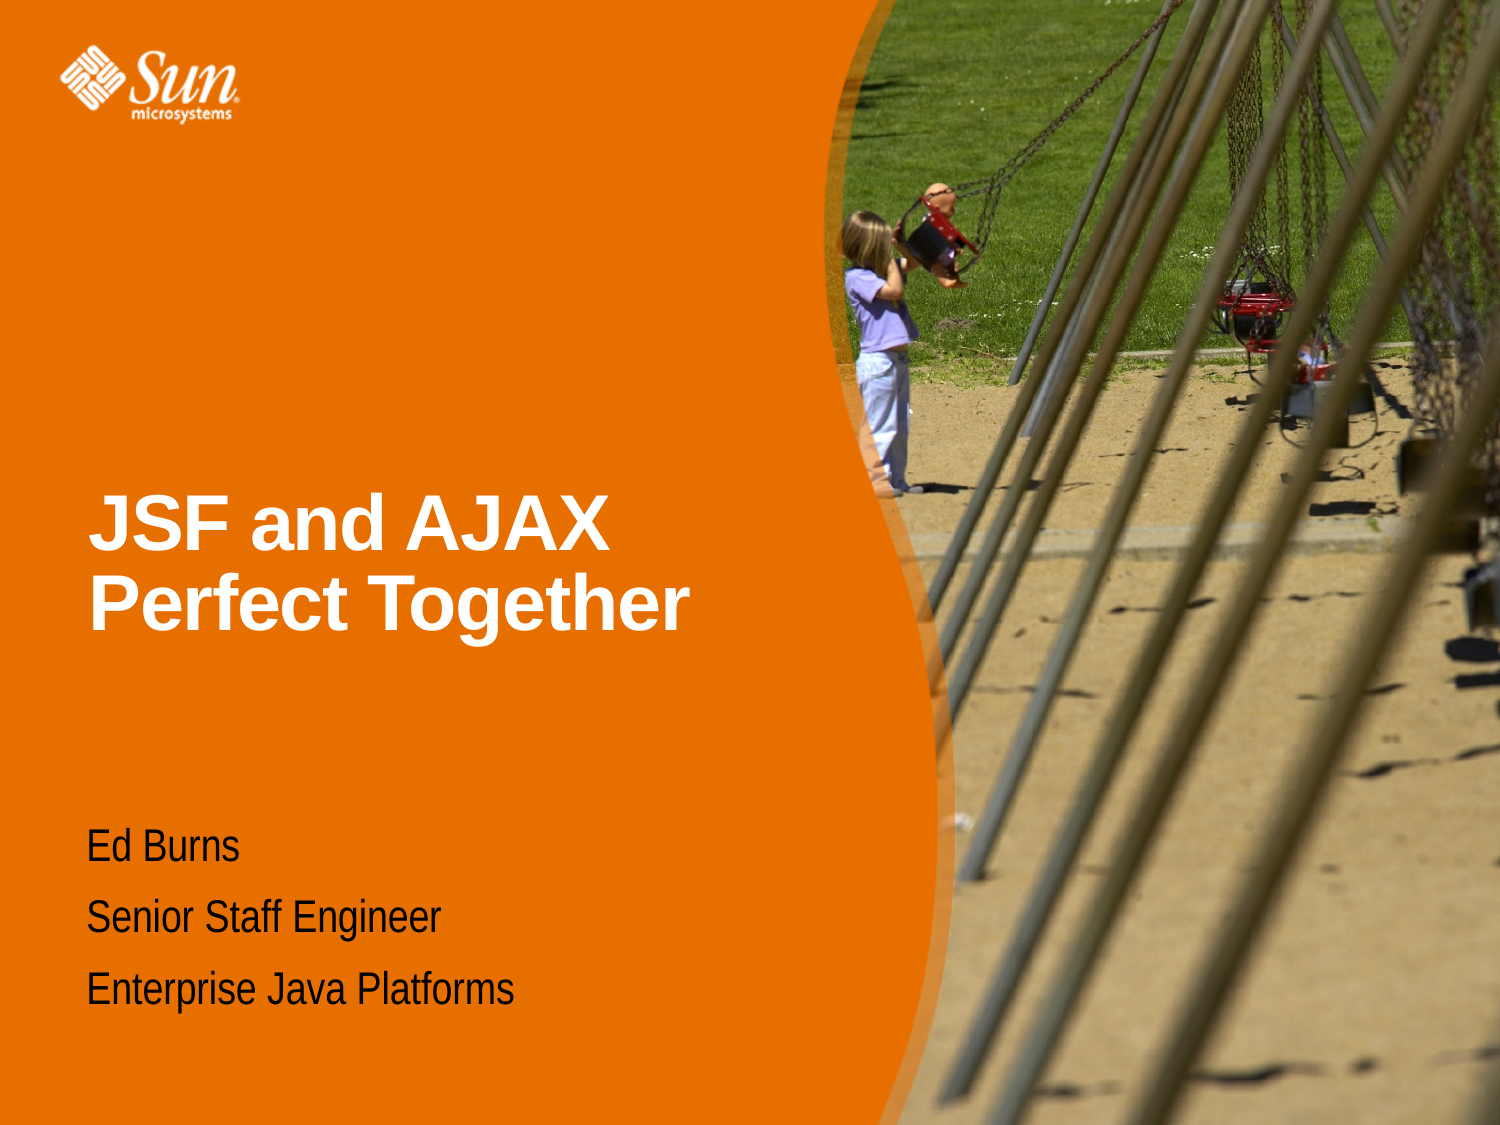

# JSF and AJAX Perfect Together
Ed Burns
Senior Staff Engineer
Enterprise Java Platforms